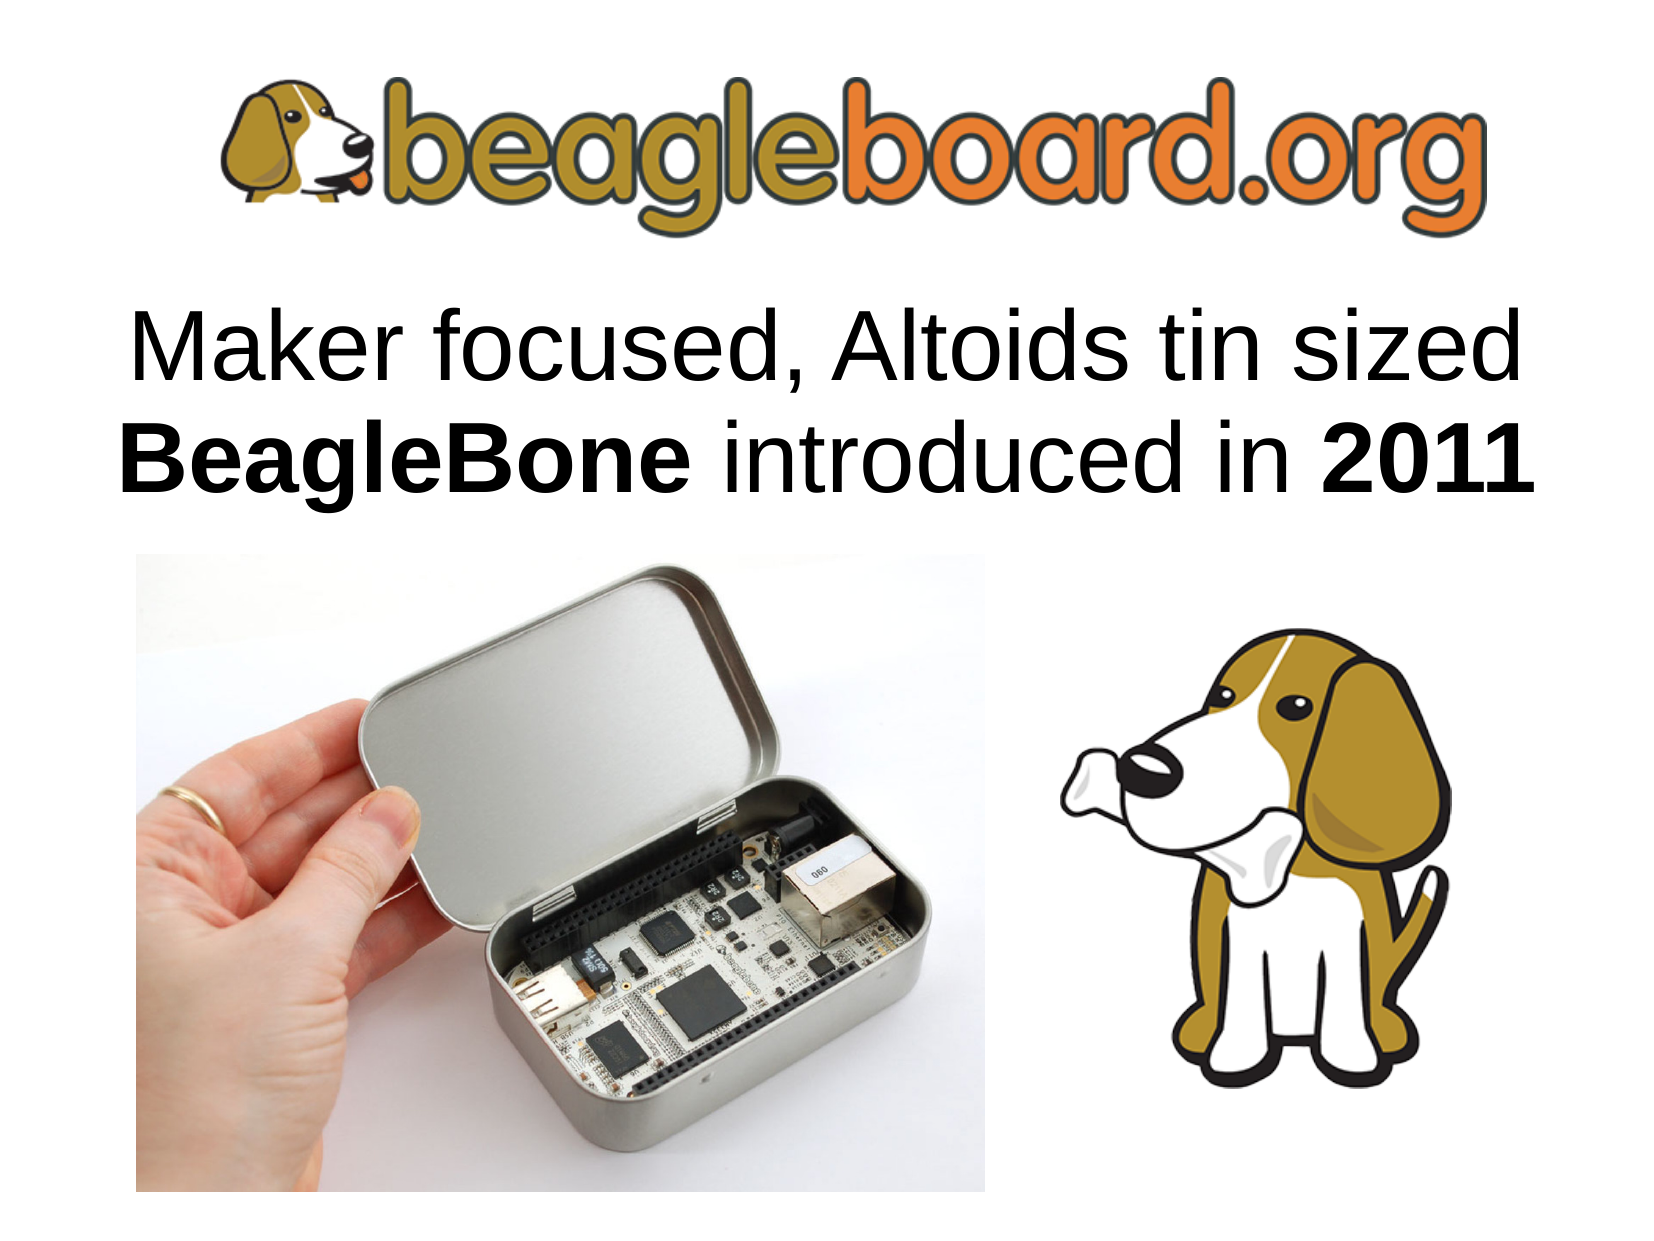

# Maker focused, Altoids tin sized BeagleBone introduced in 2011